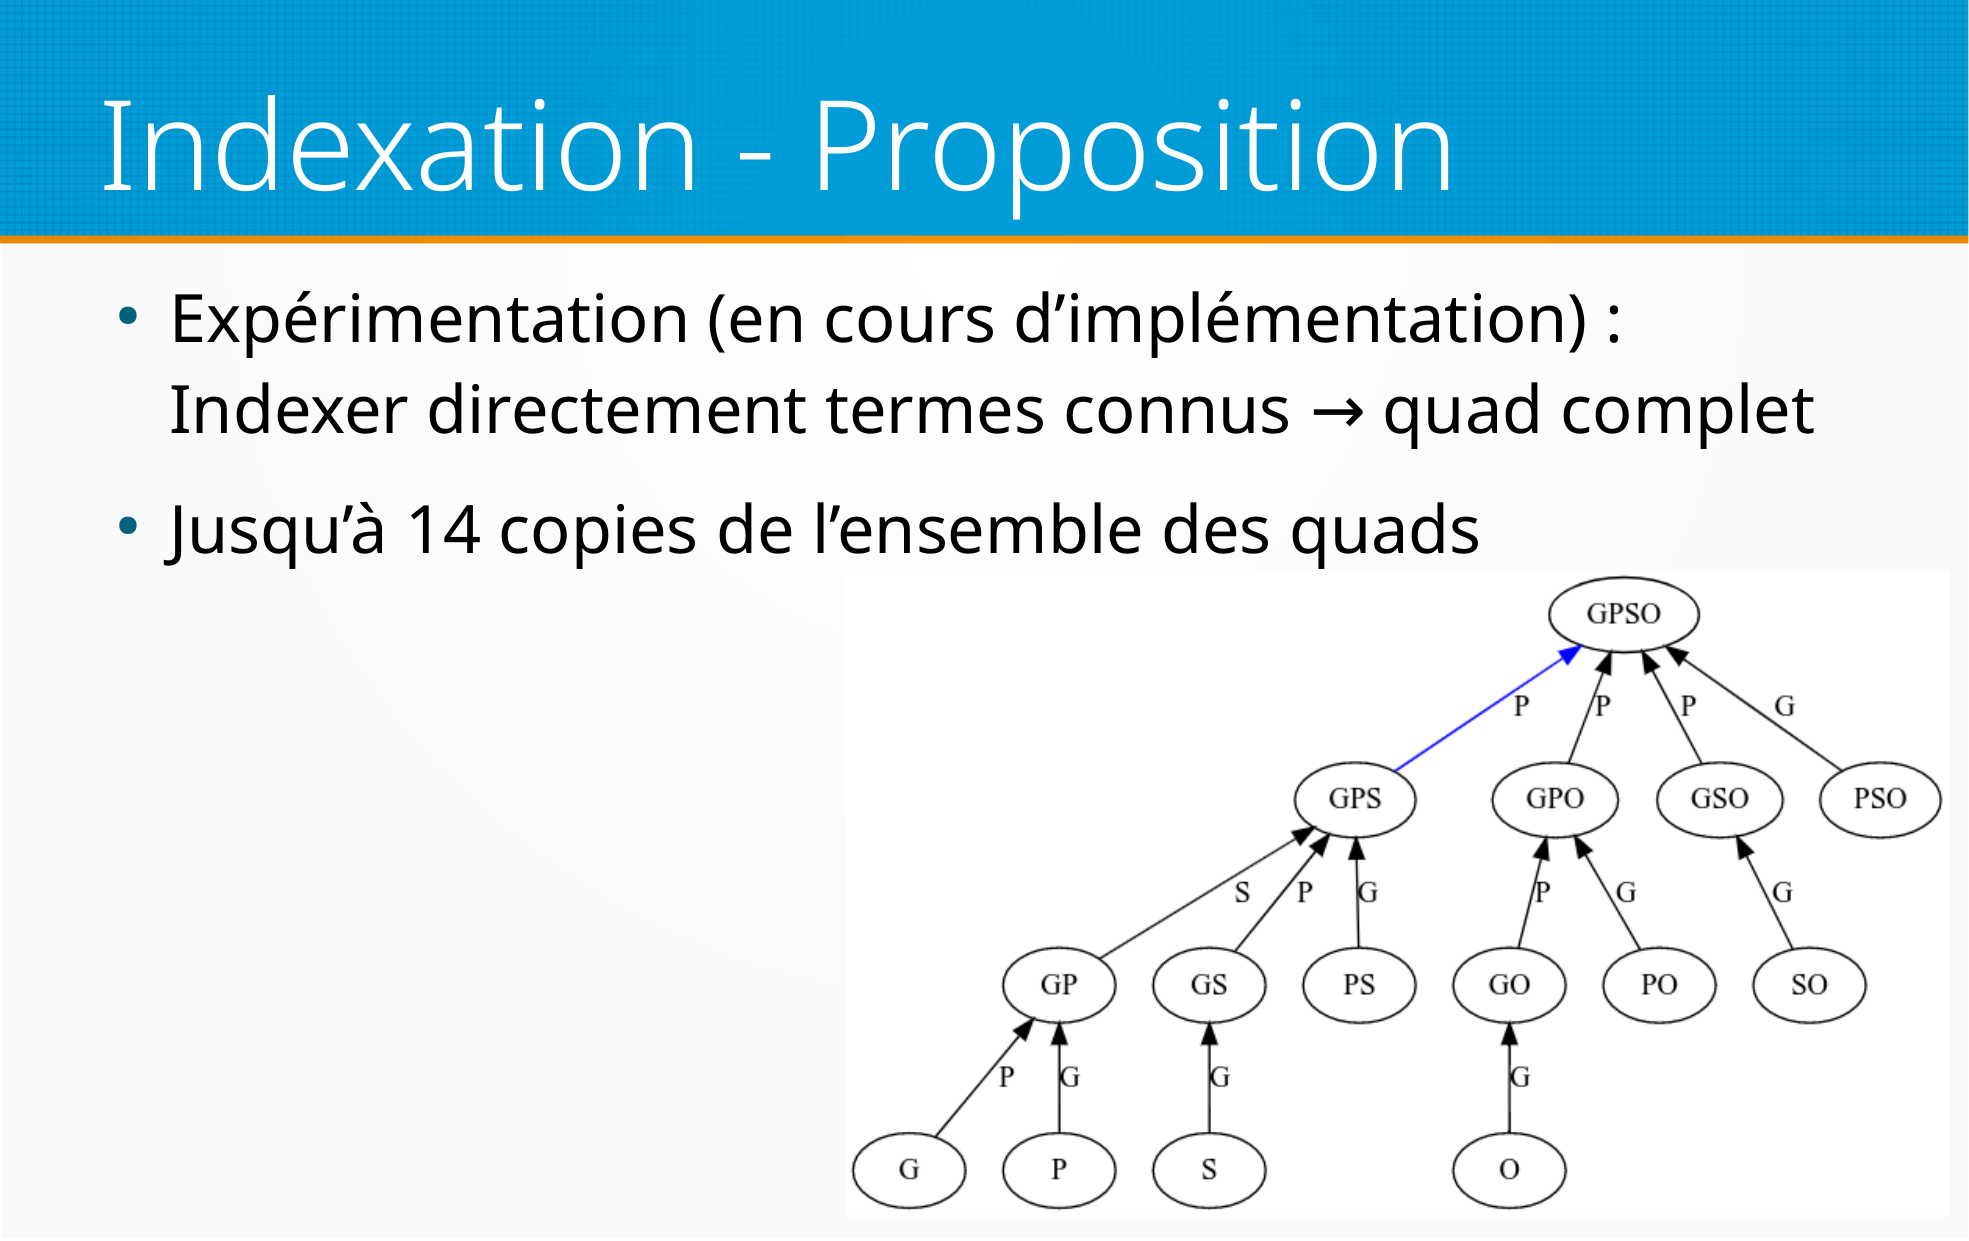

# Indexation - Proposition
Expérimentation (en cours d’implémentation) :
Indexer directement termes connus → quad complet
Jusqu’à 14 copies de l’ensemble des quads